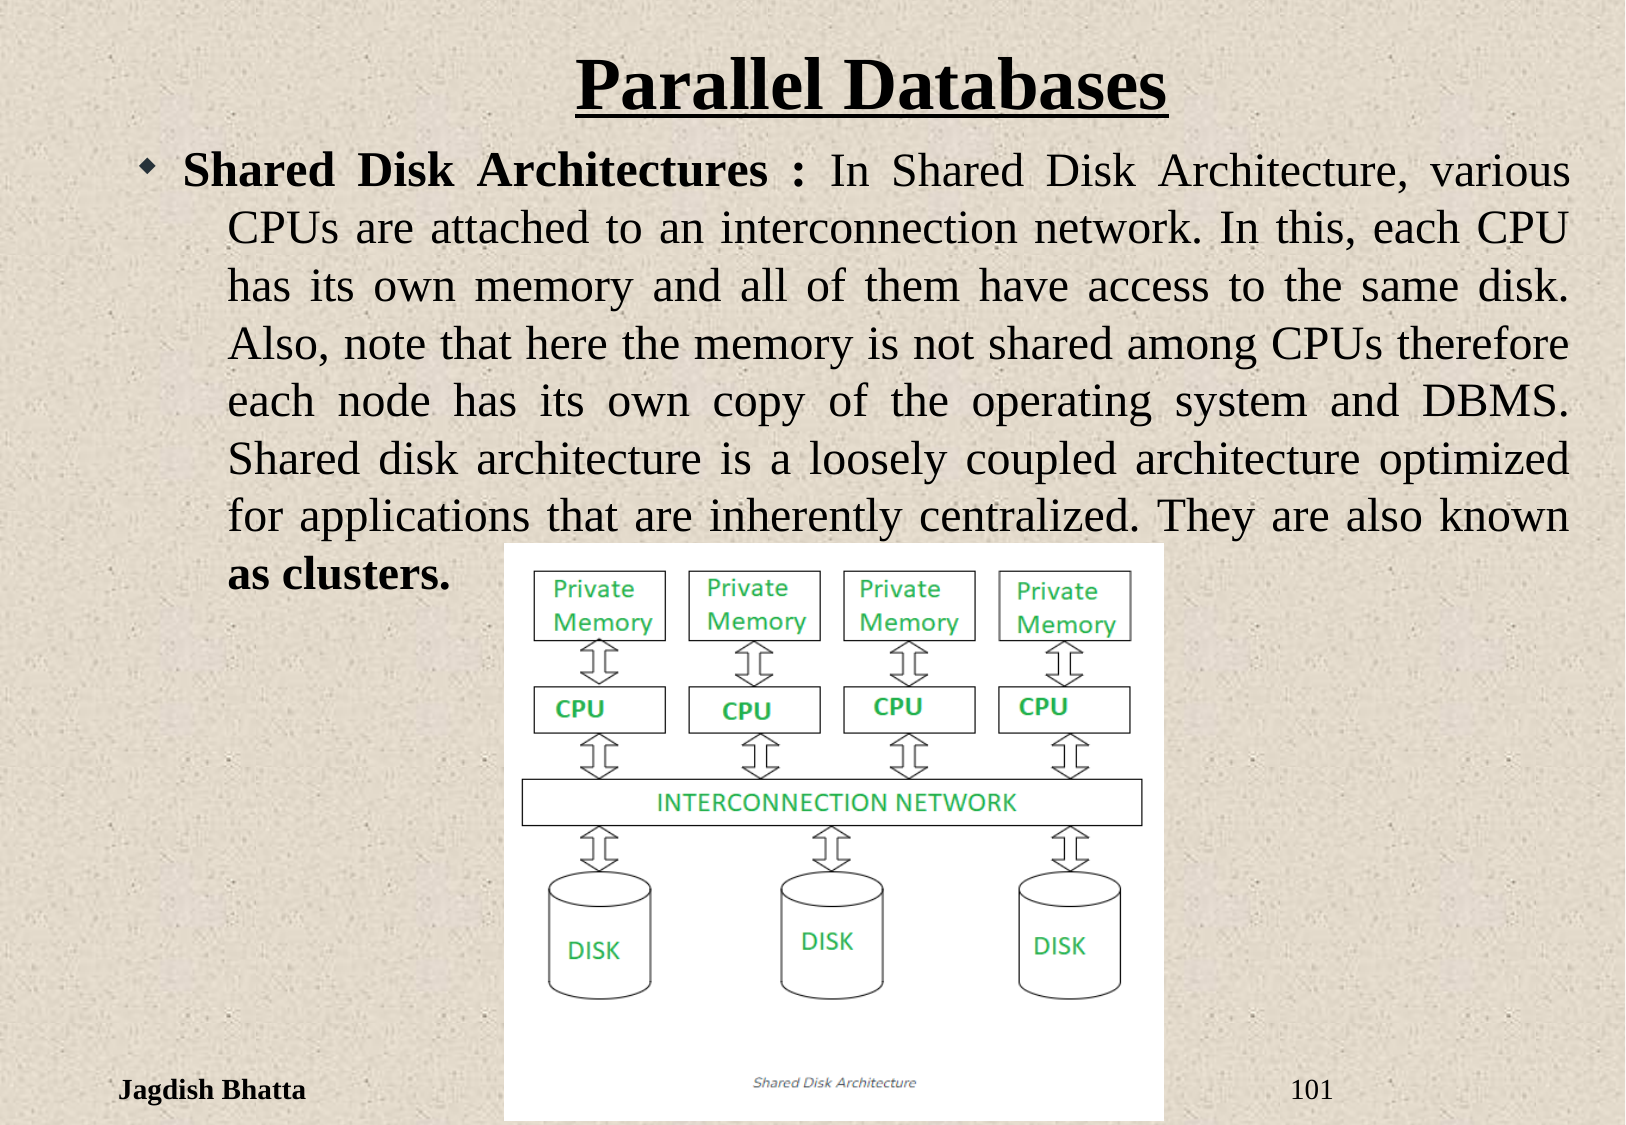

# Parallel Databases
Shared Disk Architectures : In Shared Disk Architecture, various CPUs are attached to an interconnection network. In this, each CPU has its own memory and all of them have access to the same disk. Also, note that here the memory is not shared among CPUs therefore each node has its own copy of the operating system and DBMS. Shared disk architecture is a loosely coupled architecture optimized for applications that are inherently centralized. They are also known as clusters.
Jagdish Bhatta
100